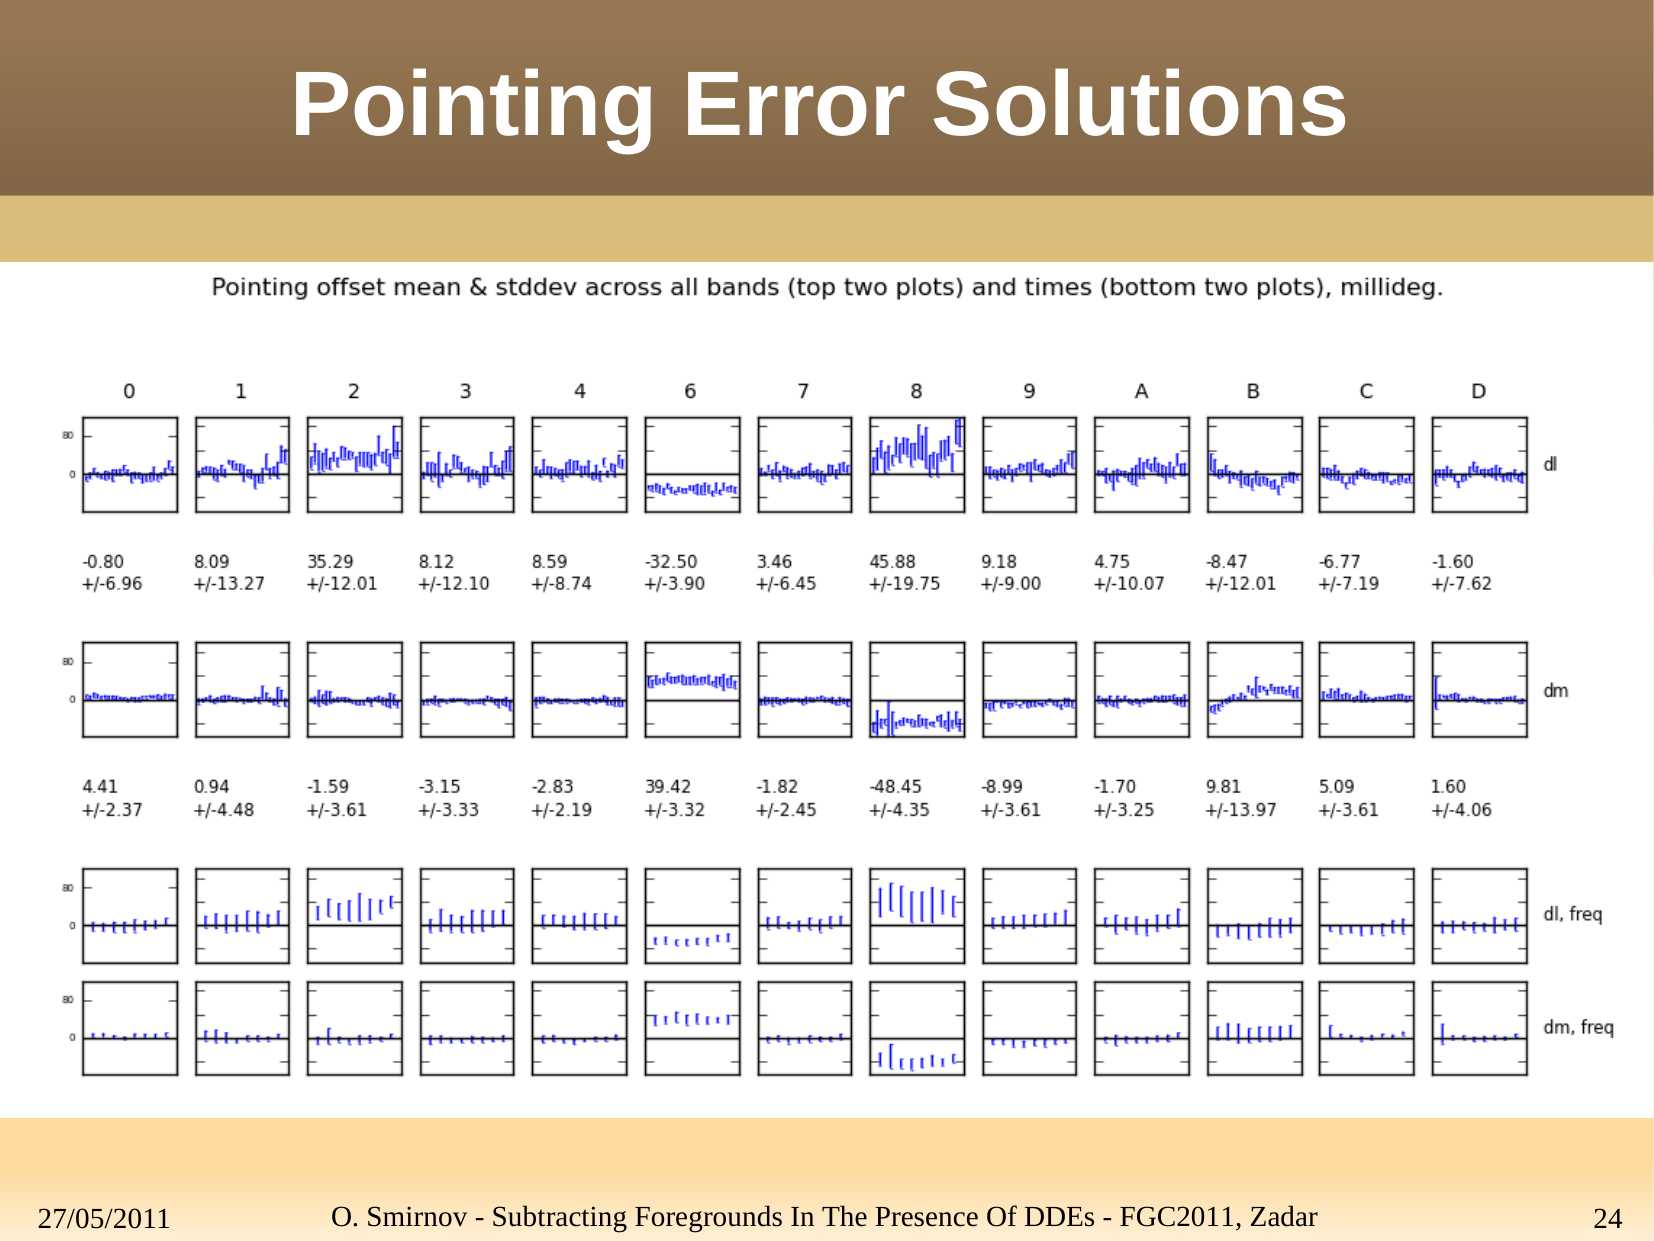

# Pointing Error Solutions
O. Smirnov - Subtracting Foregrounds In The Presence Of DDEs - FGC2011, Zadar
27/05/2011
24